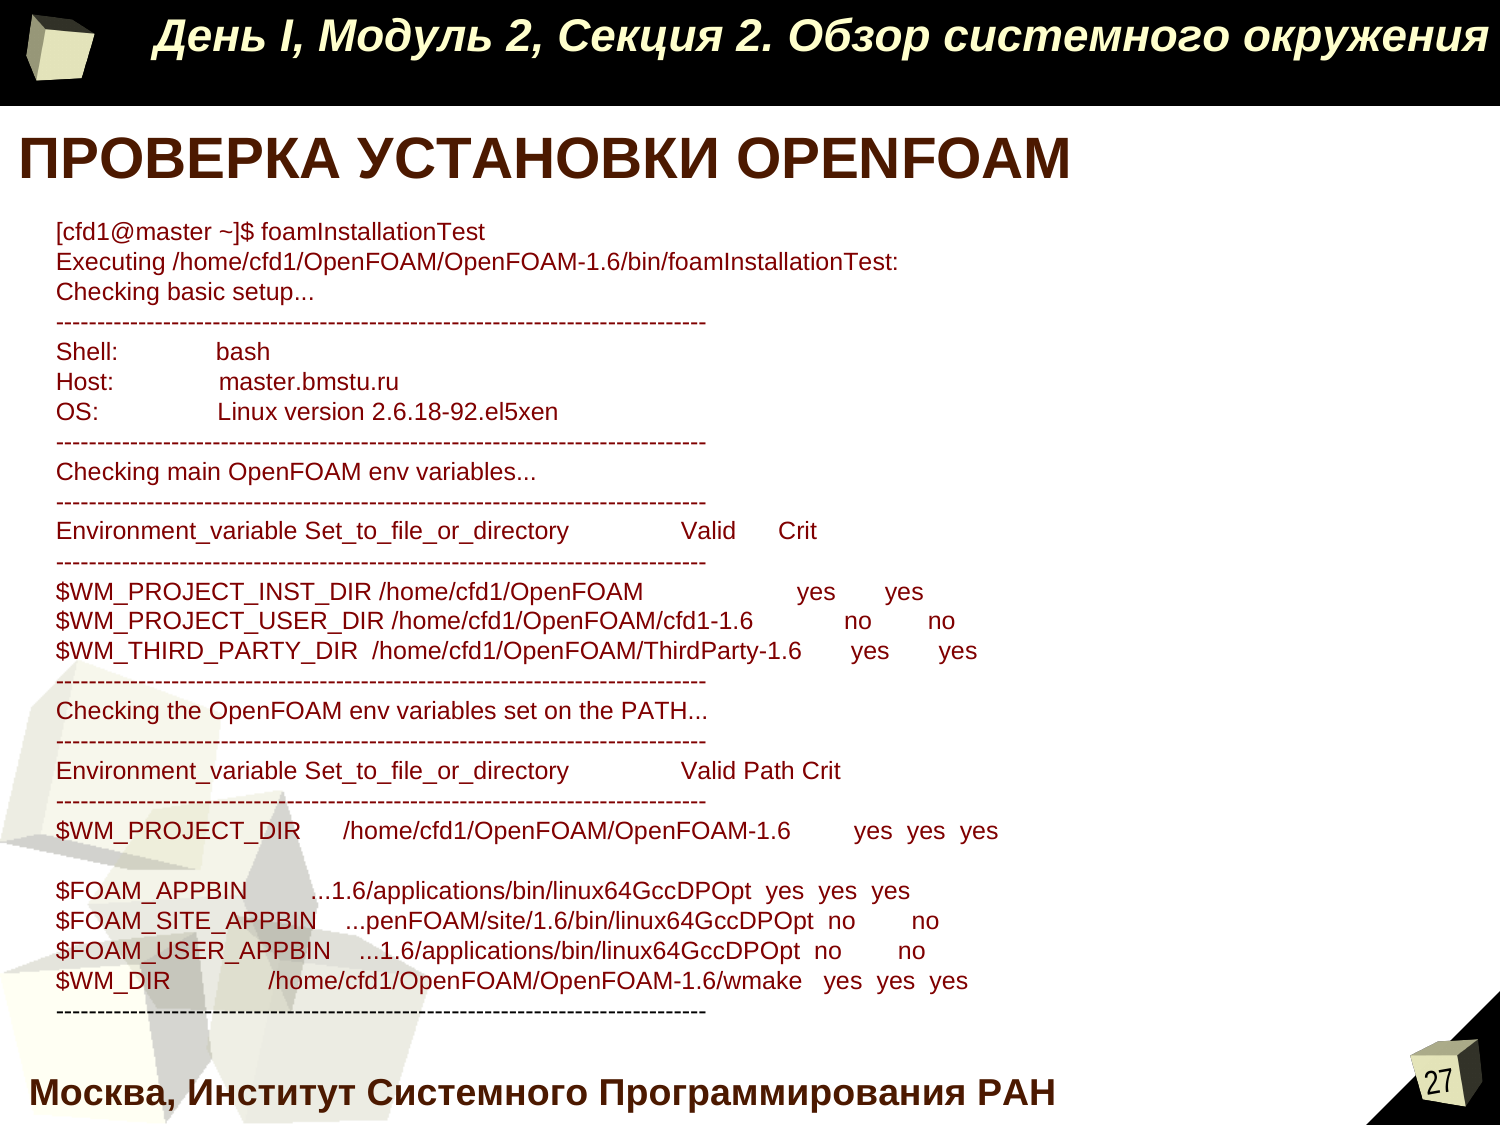

ПРОВЕРКА УСТАНОВКИ OPENFOAM
[cfd1@master ~]$ foamInstallationTest
Executing /home/cfd1/OpenFOAM/OpenFOAM-1.6/bin/foamInstallationTest:
Checking basic setup...
-------------------------------------------------------------------------------
Shell: bash
Host: master.bmstu.ru
OS: Linux version 2.6.18-92.el5xen
-------------------------------------------------------------------------------
Checking main OpenFOAM env variables...
-------------------------------------------------------------------------------
Environment_variable Set_to_file_or_directory Valid Crit
-------------------------------------------------------------------------------
$WM_PROJECT_INST_DIR /home/cfd1/OpenFOAM yes yes
$WM_PROJECT_USER_DIR /home/cfd1/OpenFOAM/cfd1-1.6 no no
$WM_THIRD_PARTY_DIR /home/cfd1/OpenFOAM/ThirdParty-1.6 yes yes
-------------------------------------------------------------------------------
Checking the OpenFOAM env variables set on the PATH...
-------------------------------------------------------------------------------
Environment_variable Set_to_file_or_directory Valid Path Crit
-------------------------------------------------------------------------------
$WM_PROJECT_DIR /home/cfd1/OpenFOAM/OpenFOAM-1.6 yes yes yes
$FOAM_APPBIN ...1.6/applications/bin/linux64GccDPOpt yes yes yes
$FOAM_SITE_APPBIN ...penFOAM/site/1.6/bin/linux64GccDPOpt no no
$FOAM_USER_APPBIN ...1.6/applications/bin/linux64GccDPOpt no no
$WM_DIR /home/cfd1/OpenFOAM/OpenFOAM-1.6/wmake yes yes yes
-------------------------------------------------------------------------------